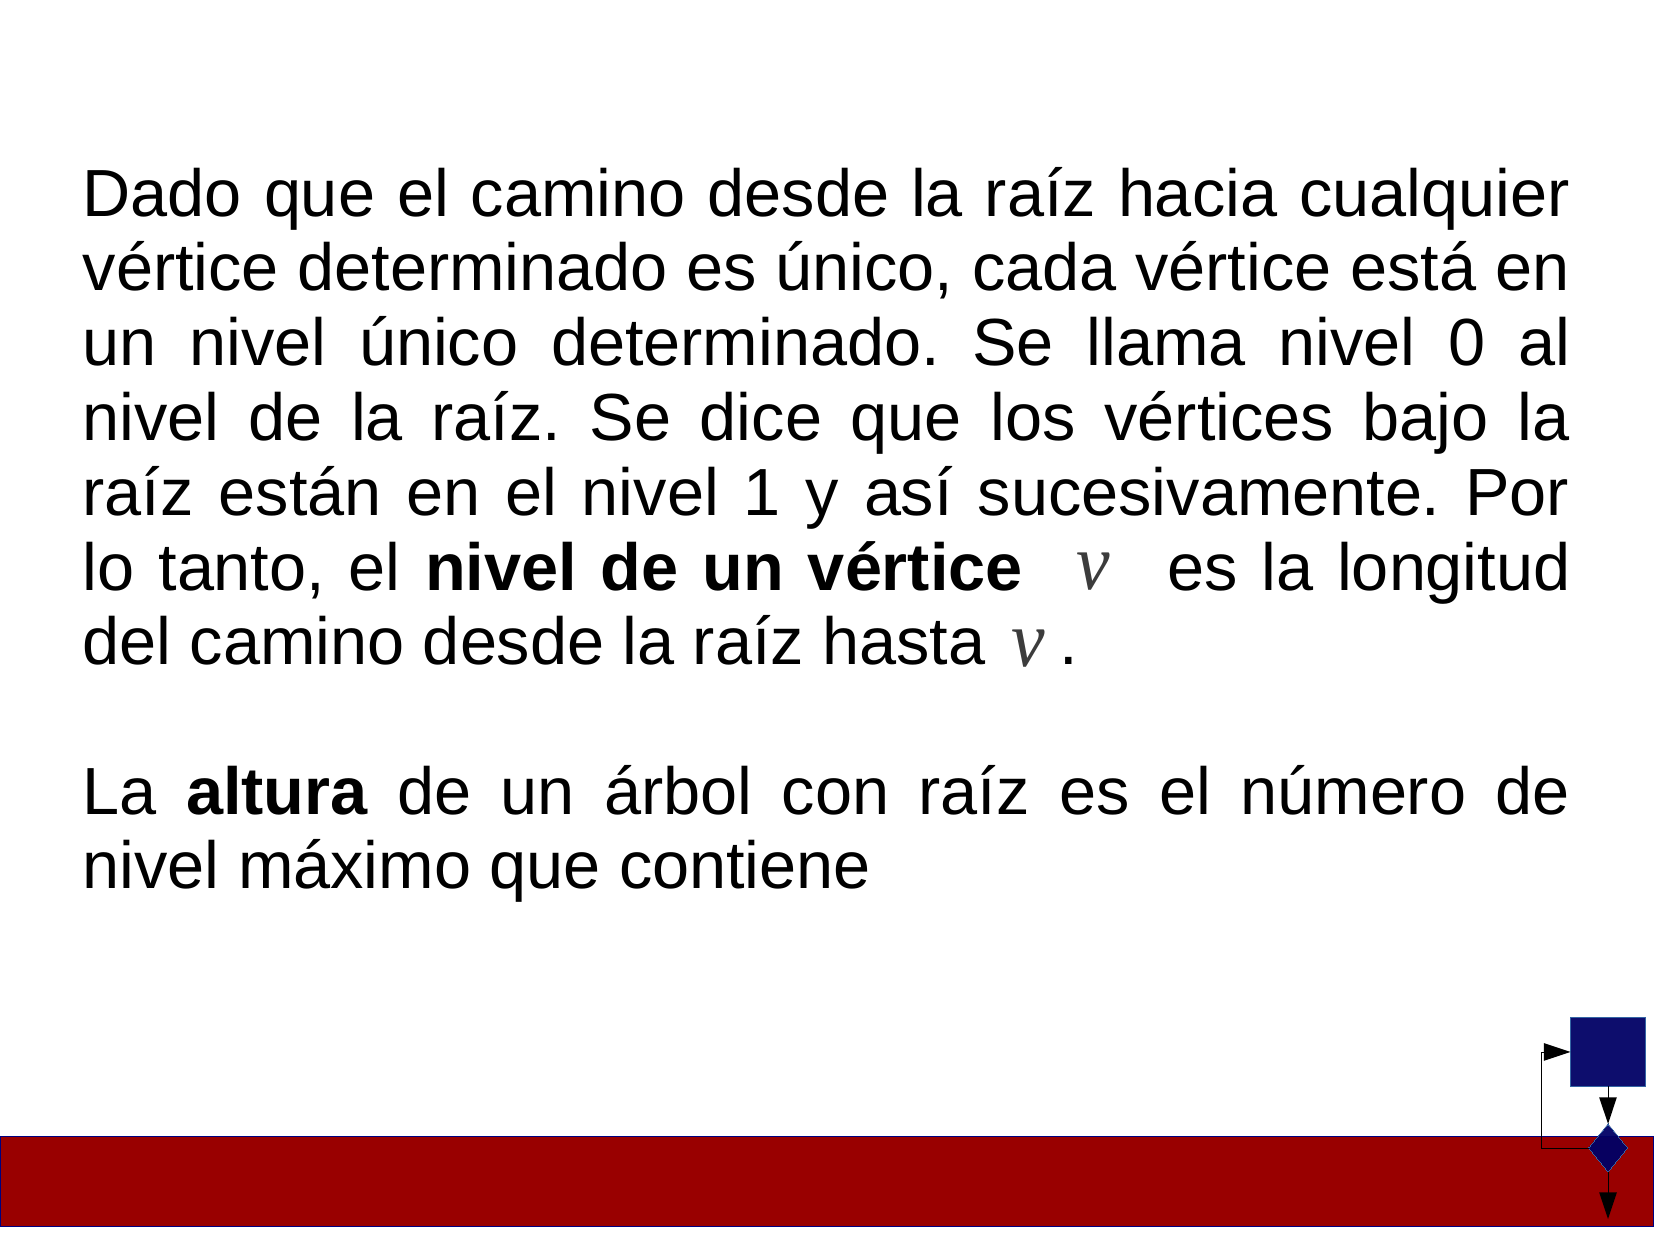

# Dado que el camino desde la raíz hacia cualquier vértice determinado es único, cada vértice está en un nivel único determinado. Se llama nivel 0 al nivel de la raíz. Se dice que los vértices bajo la raíz están en el nivel 1 y así sucesivamente. Por lo tanto, el nivel de un vértice es la longitud del camino desde la raíz hasta .
La altura de un árbol con raíz es el número de nivel máximo que contiene